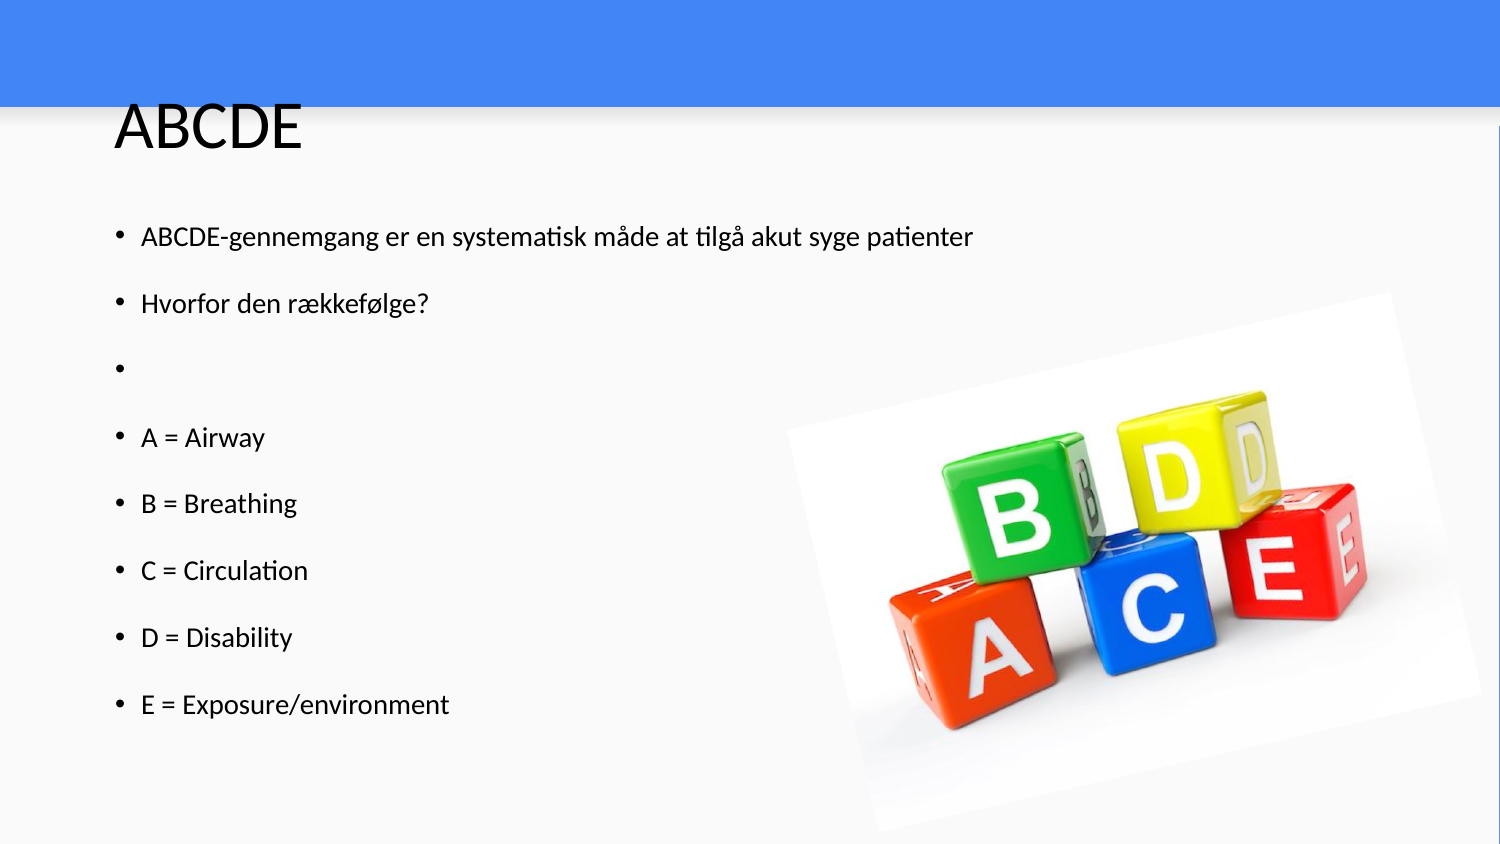

ABCDE
ABCDE-gennemgang er en systematisk måde at tilgå akut syge patienter
Hvorfor den rækkefølge?
A = Airway
B = Breathing
C = Circulation
D = Disability
E = Exposure/environment